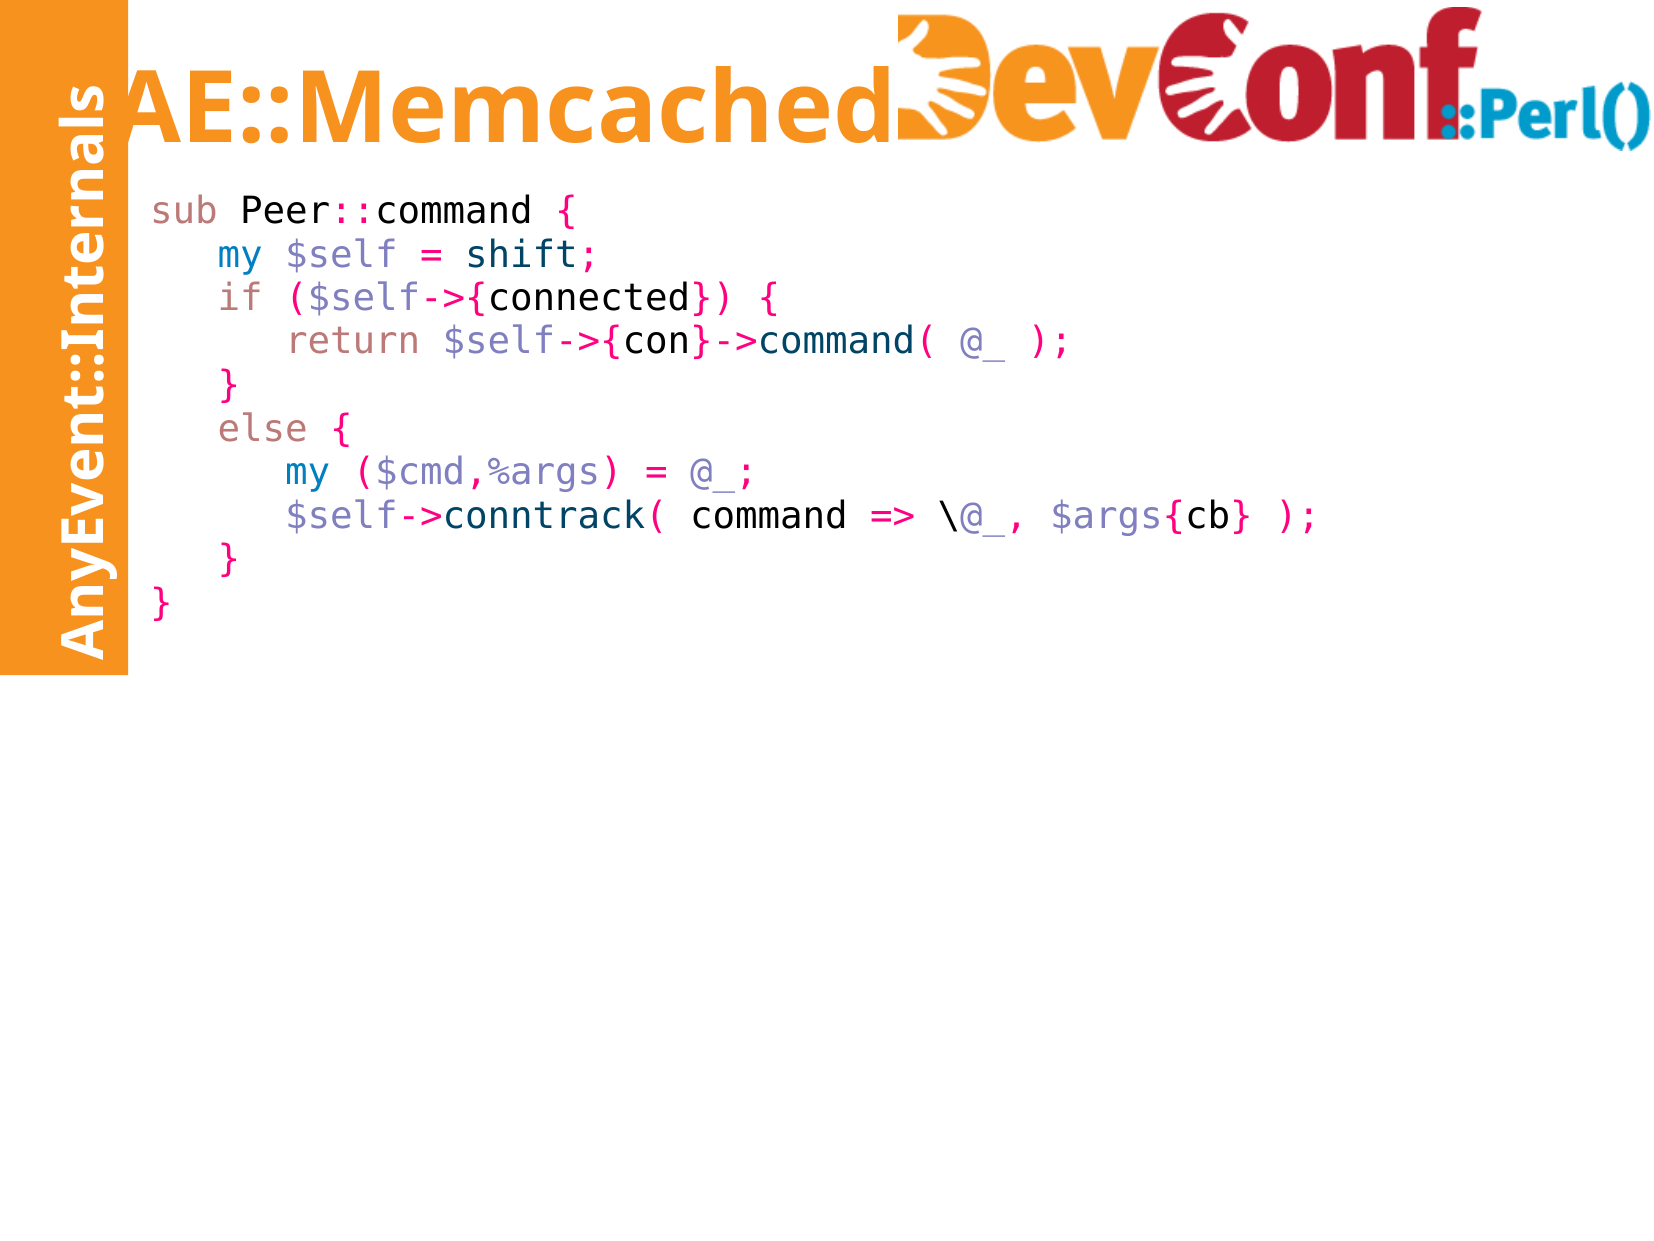

# AE::Memcached
sub Peer::command {
 my $self = shift;
 if ($self->{connected}) {
 return $self->{con}->command( @_ );
 }
 else {
 my ($cmd,%args) = @_;
 $self->conntrack( command => \@_, $args{cb} );
 }
}
 AnyEvent::Internals